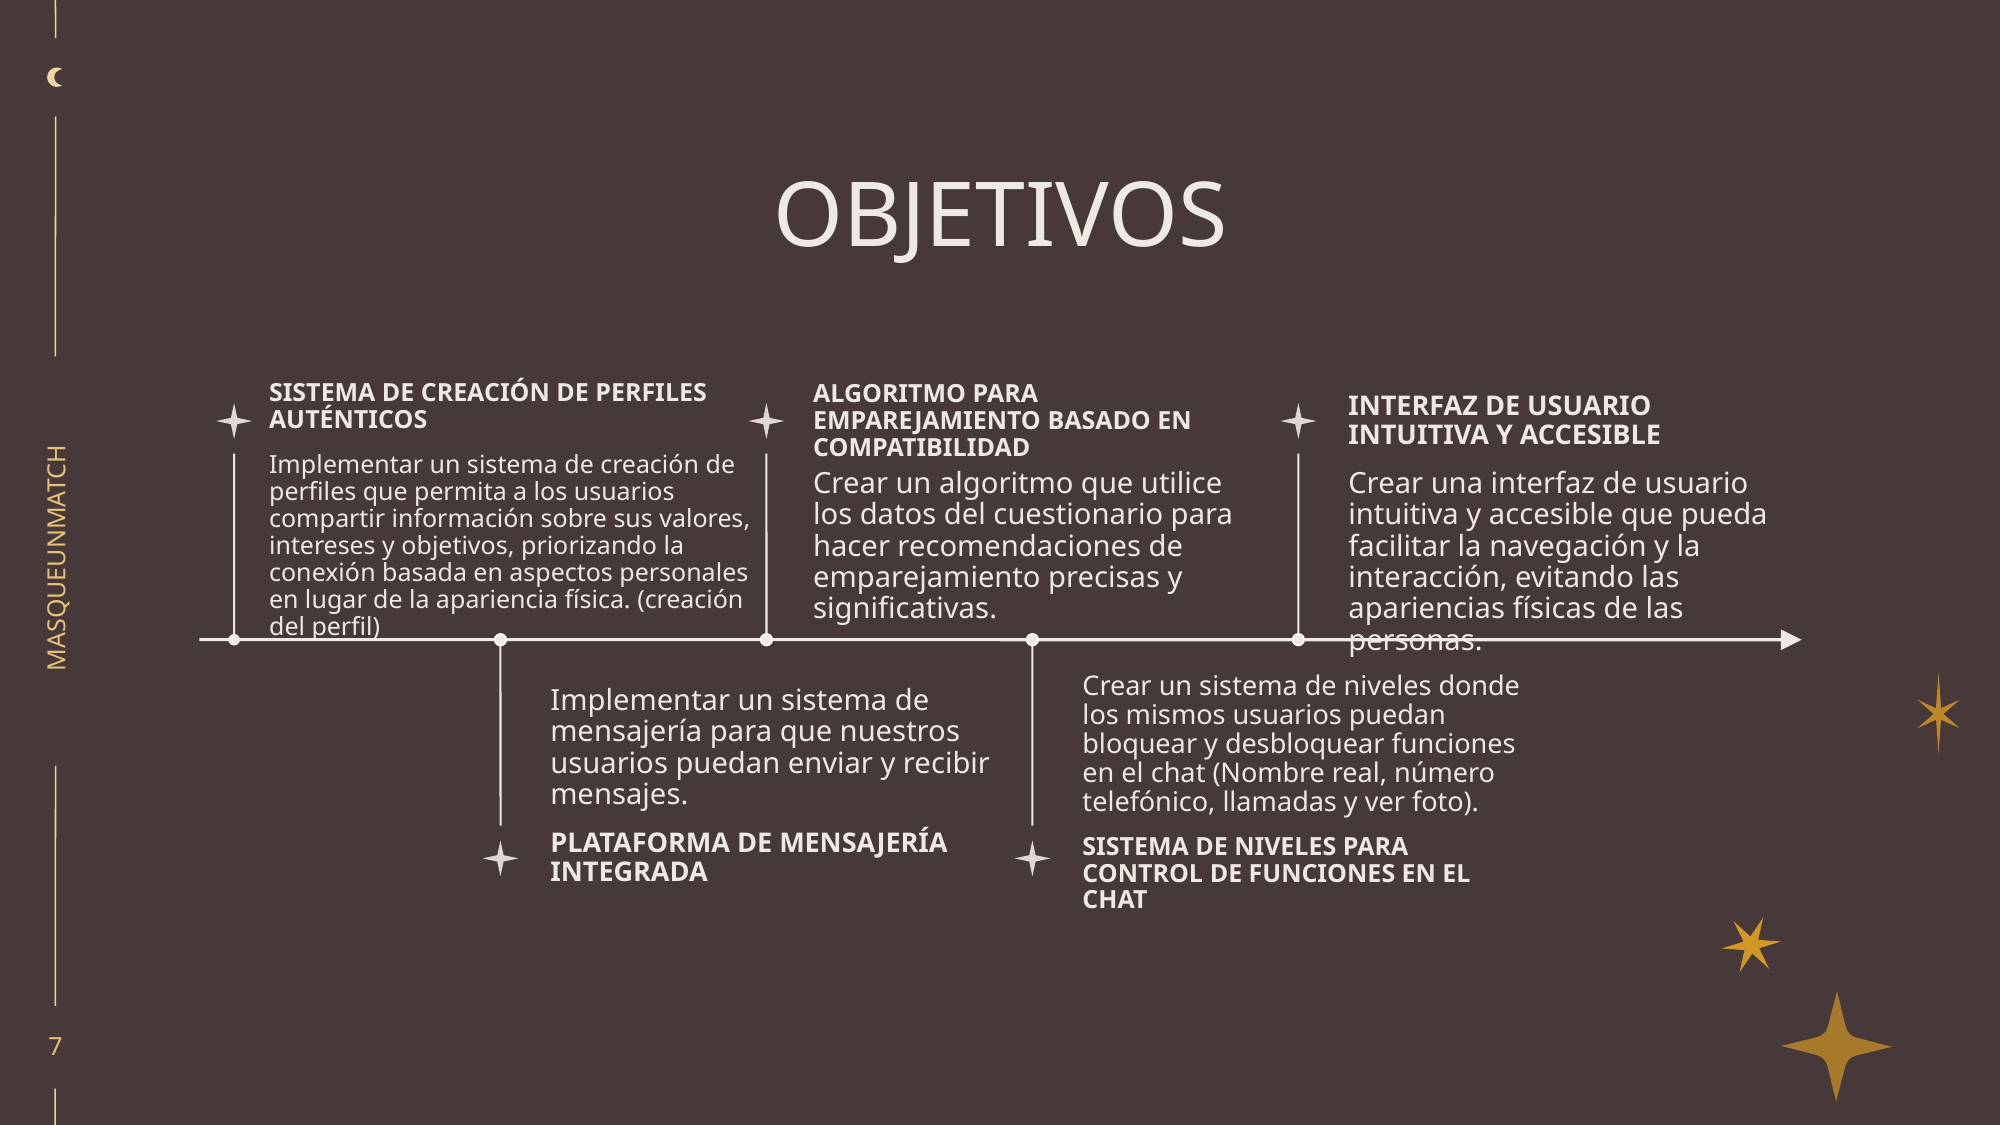

# OBJETIVOS
SISTEMA DE CREACIÓN DE PERFILES AUTÉNTICOS
ALGORITMO PARA EMPAREJAMIENTO BASADO EN COMPATIBILIDAD
INTERFAZ DE USUARIO INTUITIVA Y ACCESIBLE
Implementar un sistema de creación de perfiles que permita a los usuarios compartir información sobre sus valores, intereses y objetivos, priorizando la conexión basada en aspectos personales en lugar de la apariencia física. (creación del perfil)
Crear un algoritmo que utilice los datos del cuestionario para hacer recomendaciones de emparejamiento precisas y significativas.
Crear una interfaz de usuario intuitiva y accesible que pueda facilitar la navegación y la interacción, evitando las apariencias físicas de las personas.
Implementar un sistema de mensajería para que nuestros usuarios puedan enviar y recibir mensajes.
Crear un sistema de niveles donde los mismos usuarios puedan bloquear y desbloquear funciones en el chat (Nombre real, número telefónico, llamadas y ver foto).
PLATAFORMA DE MENSAJERÍA INTEGRADA
SISTEMA DE NIVELES PARA CONTROL DE FUNCIONES EN EL CHAT
MASQUEUNMATCH